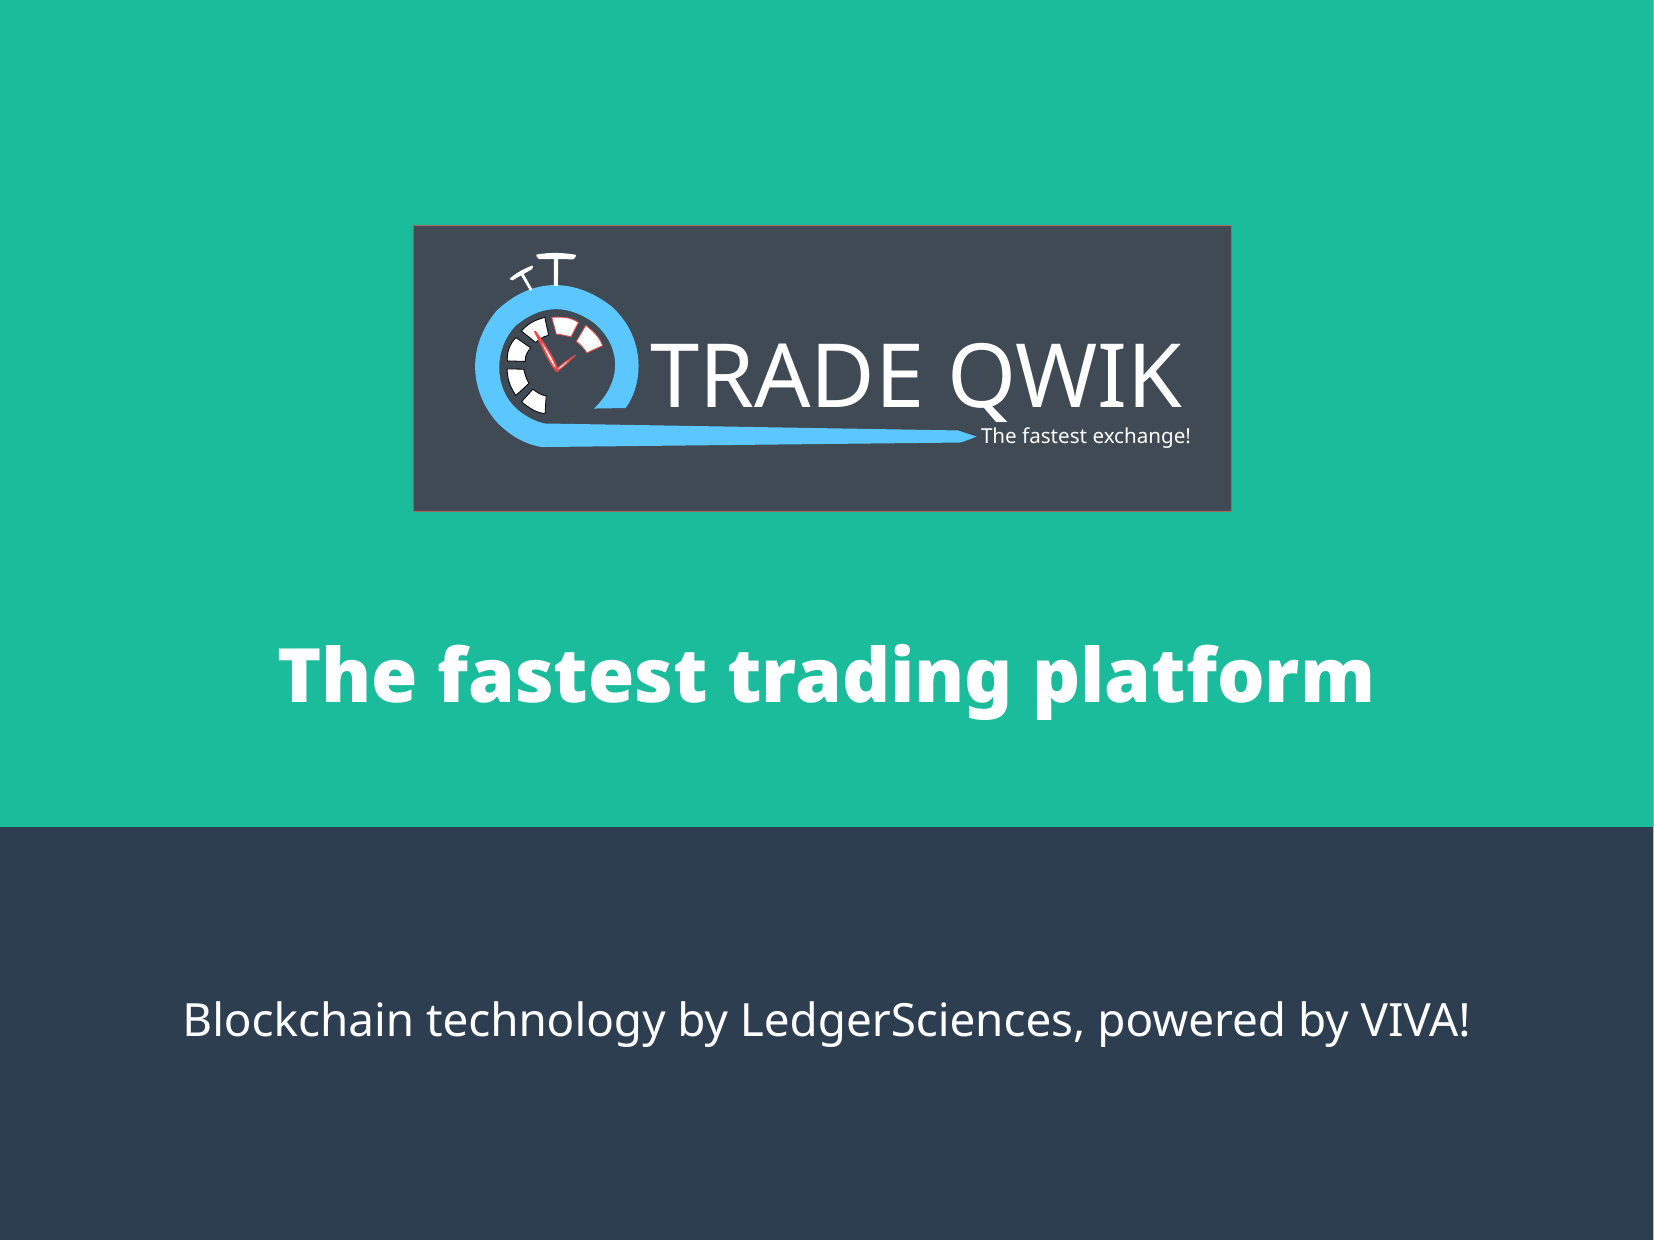

# The fastest trading platform
Blockchain technology by LedgerSciences, powered by VIVA!